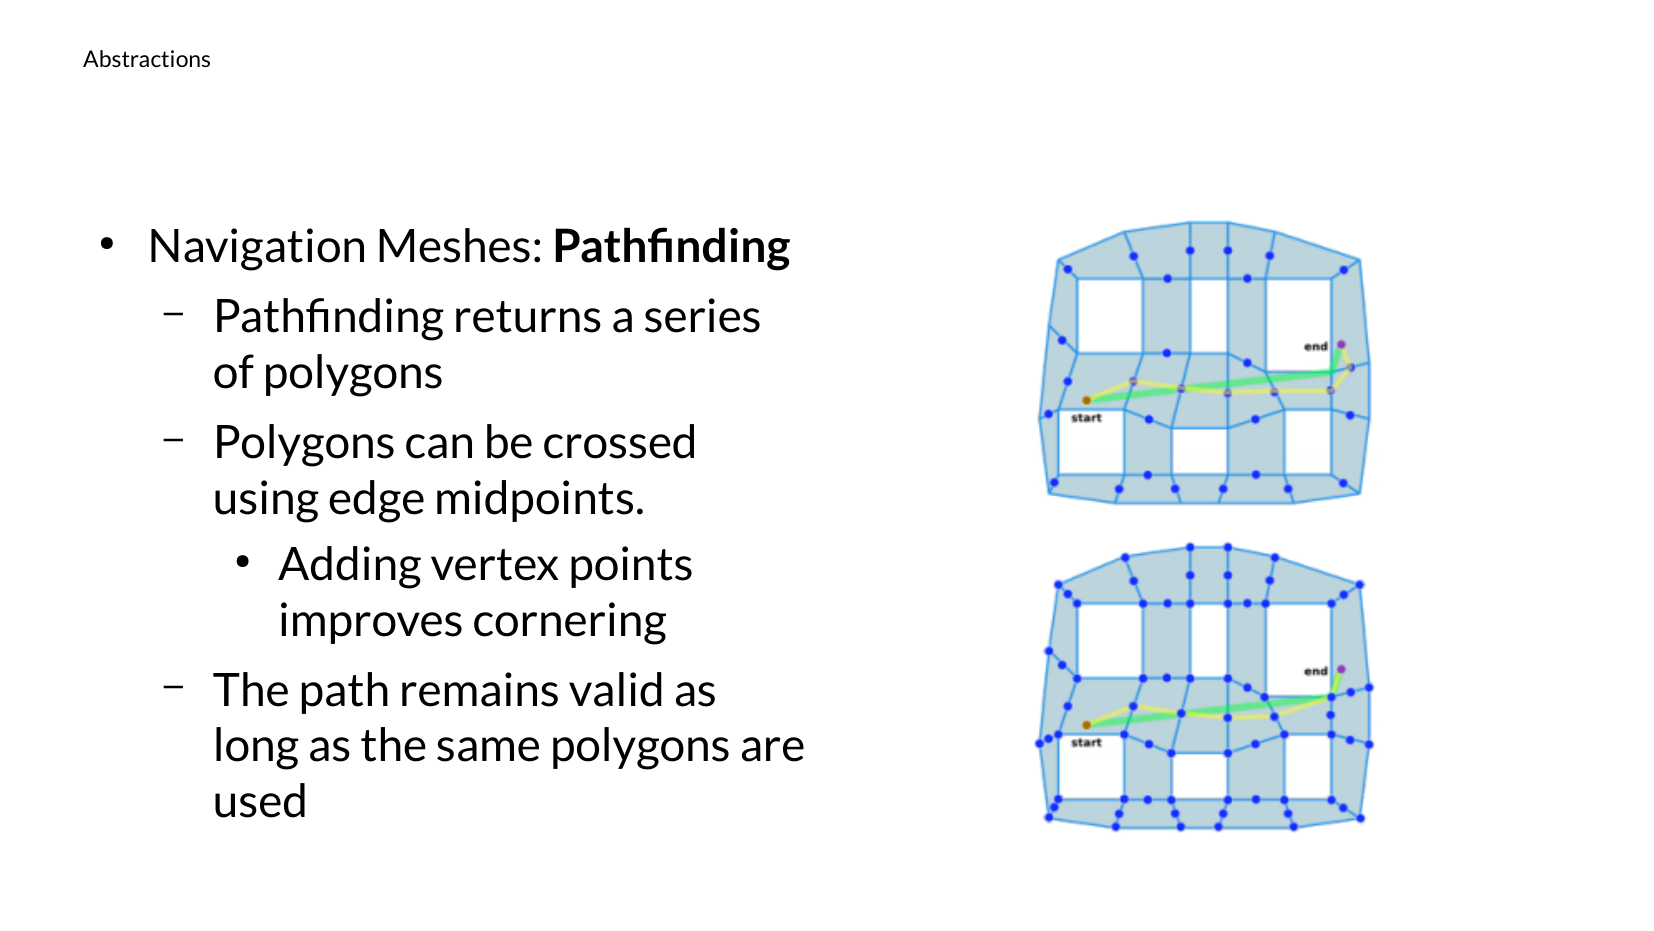

# Abstractions
Navigation Meshes: Pathfinding
Pathfinding returns a series of polygons
Polygons can be crossed using edge midpoints.
Adding vertex points improves cornering
The path remains valid as long as the same polygons are used